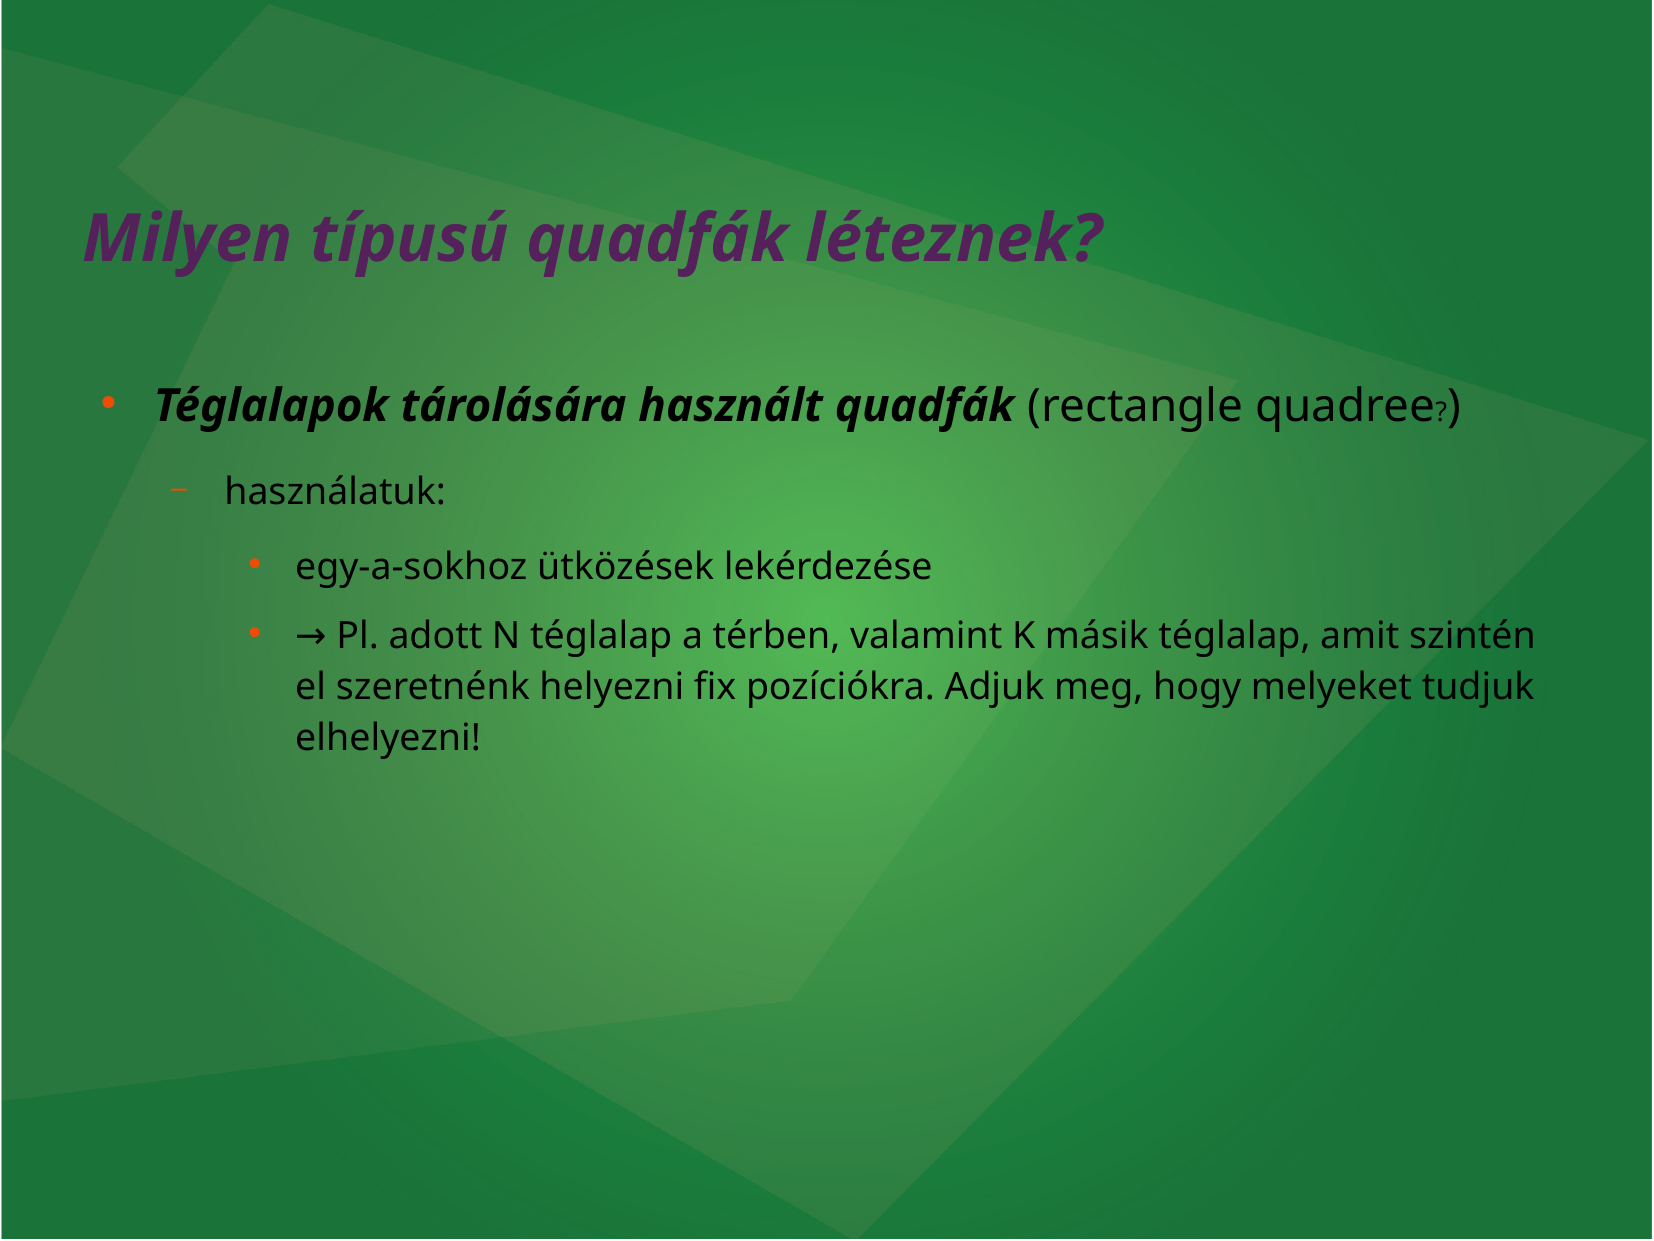

# Milyen típusú quadfák léteznek?
Téglalapok tárolására használt quadfák (rectangle quadree?)
használatuk:
egy-a-sokhoz ütközések lekérdezése
→ Pl. adott N téglalap a térben, valamint K másik téglalap, amit szintén el szeretnénk helyezni fix pozíciókra. Adjuk meg, hogy melyeket tudjuk elhelyezni!